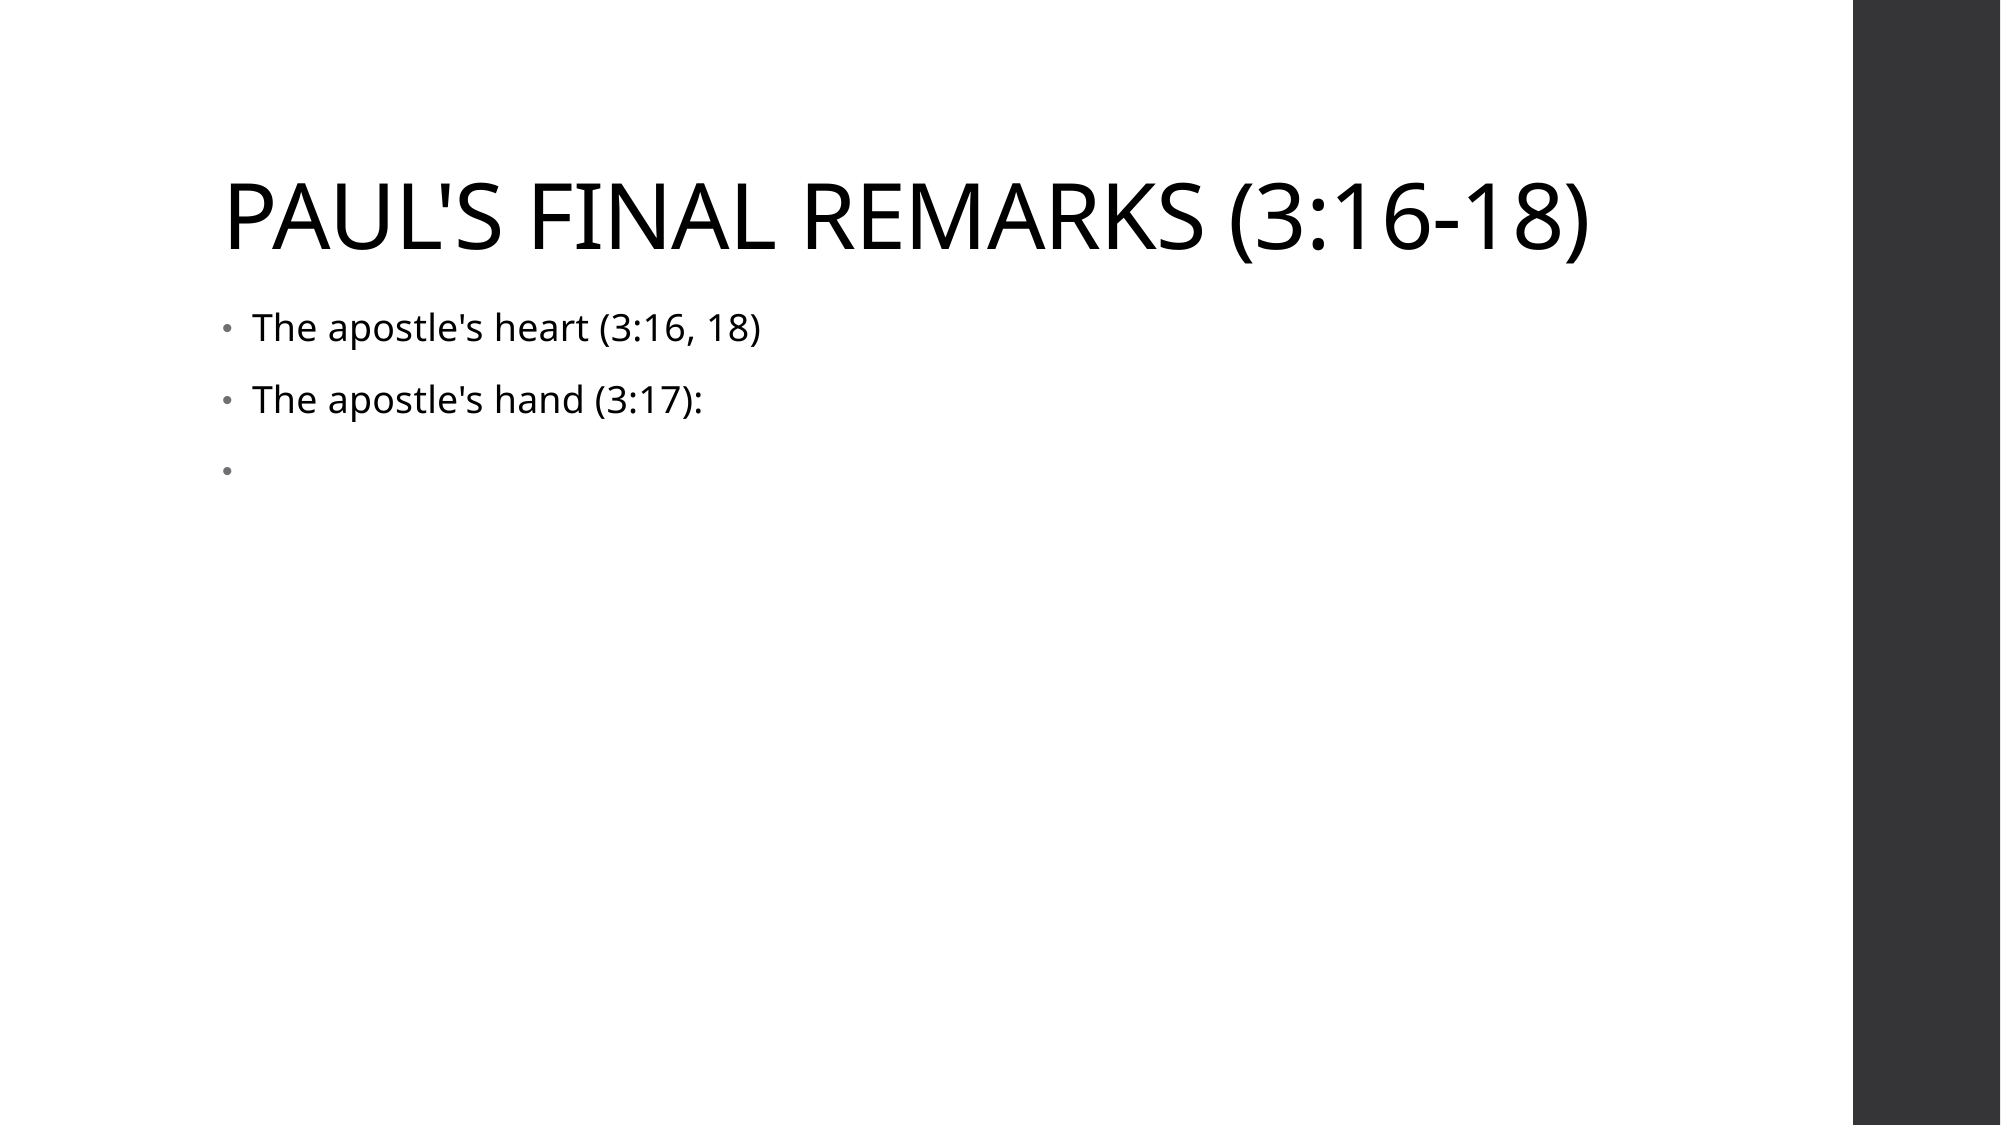

# PAUL'S FINAL REMARKS (3:16-18)
The apostle's heart (3:16, 18)
The apostle's hand (3:17):